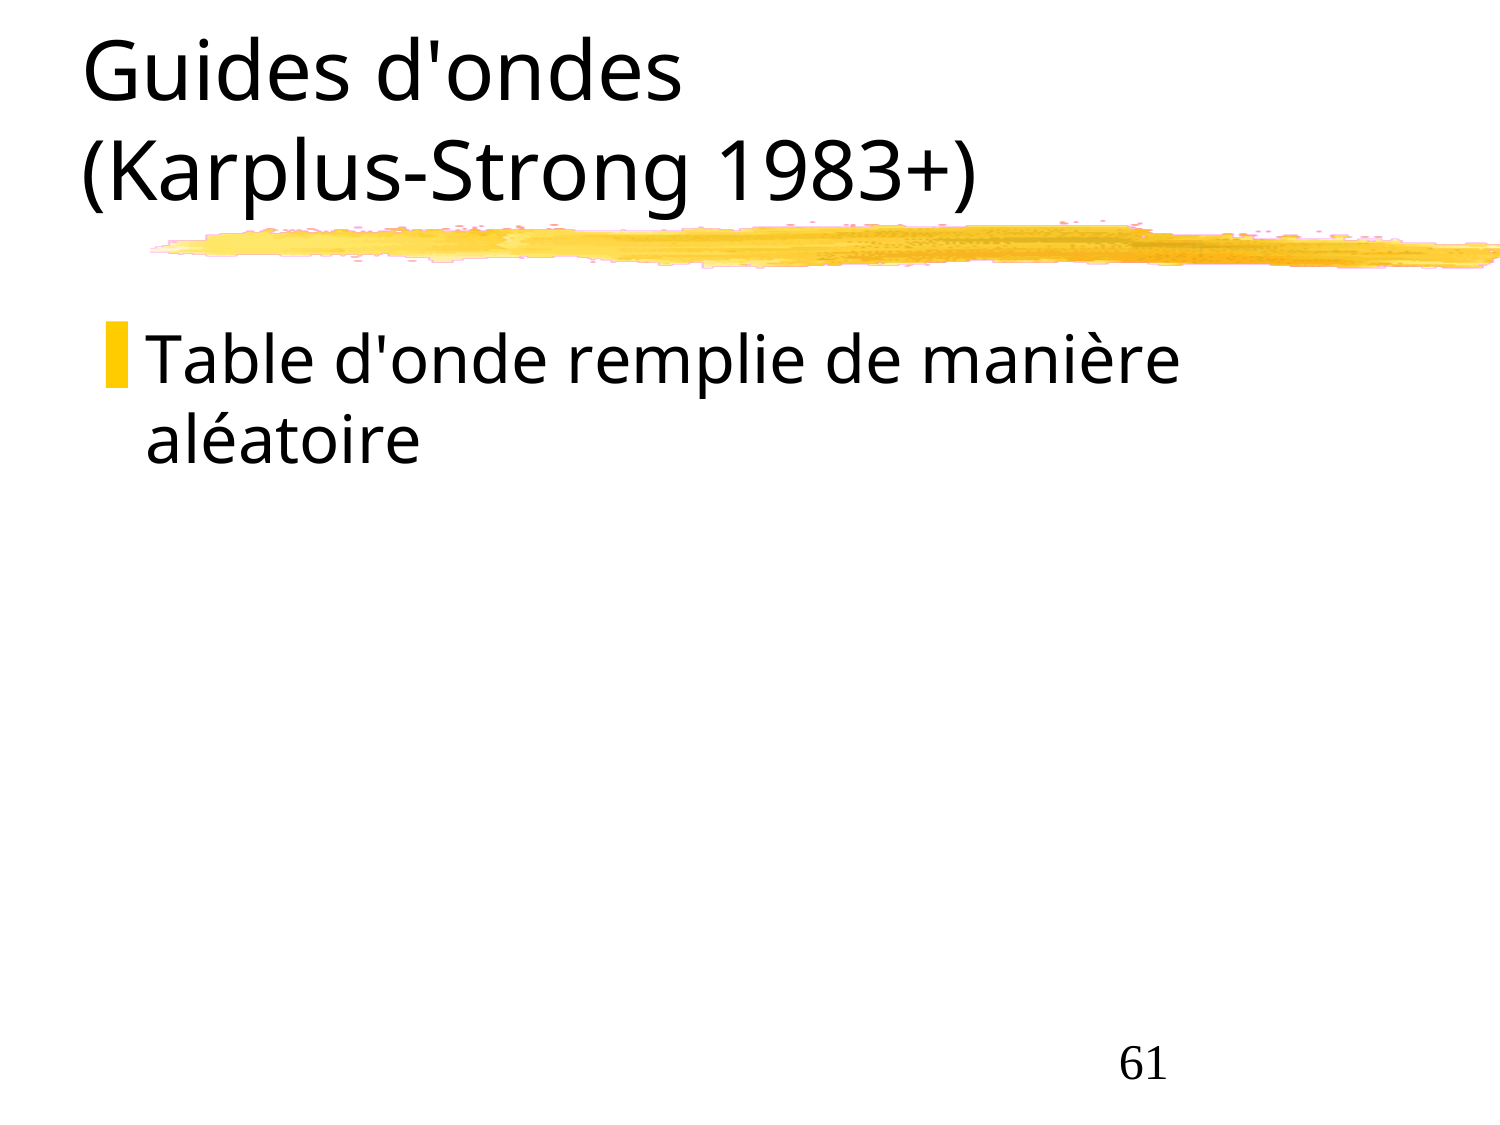

# Guides d'ondes (Karplus-Strong 1983+)
Table d'onde remplie de manière aléatoire
61